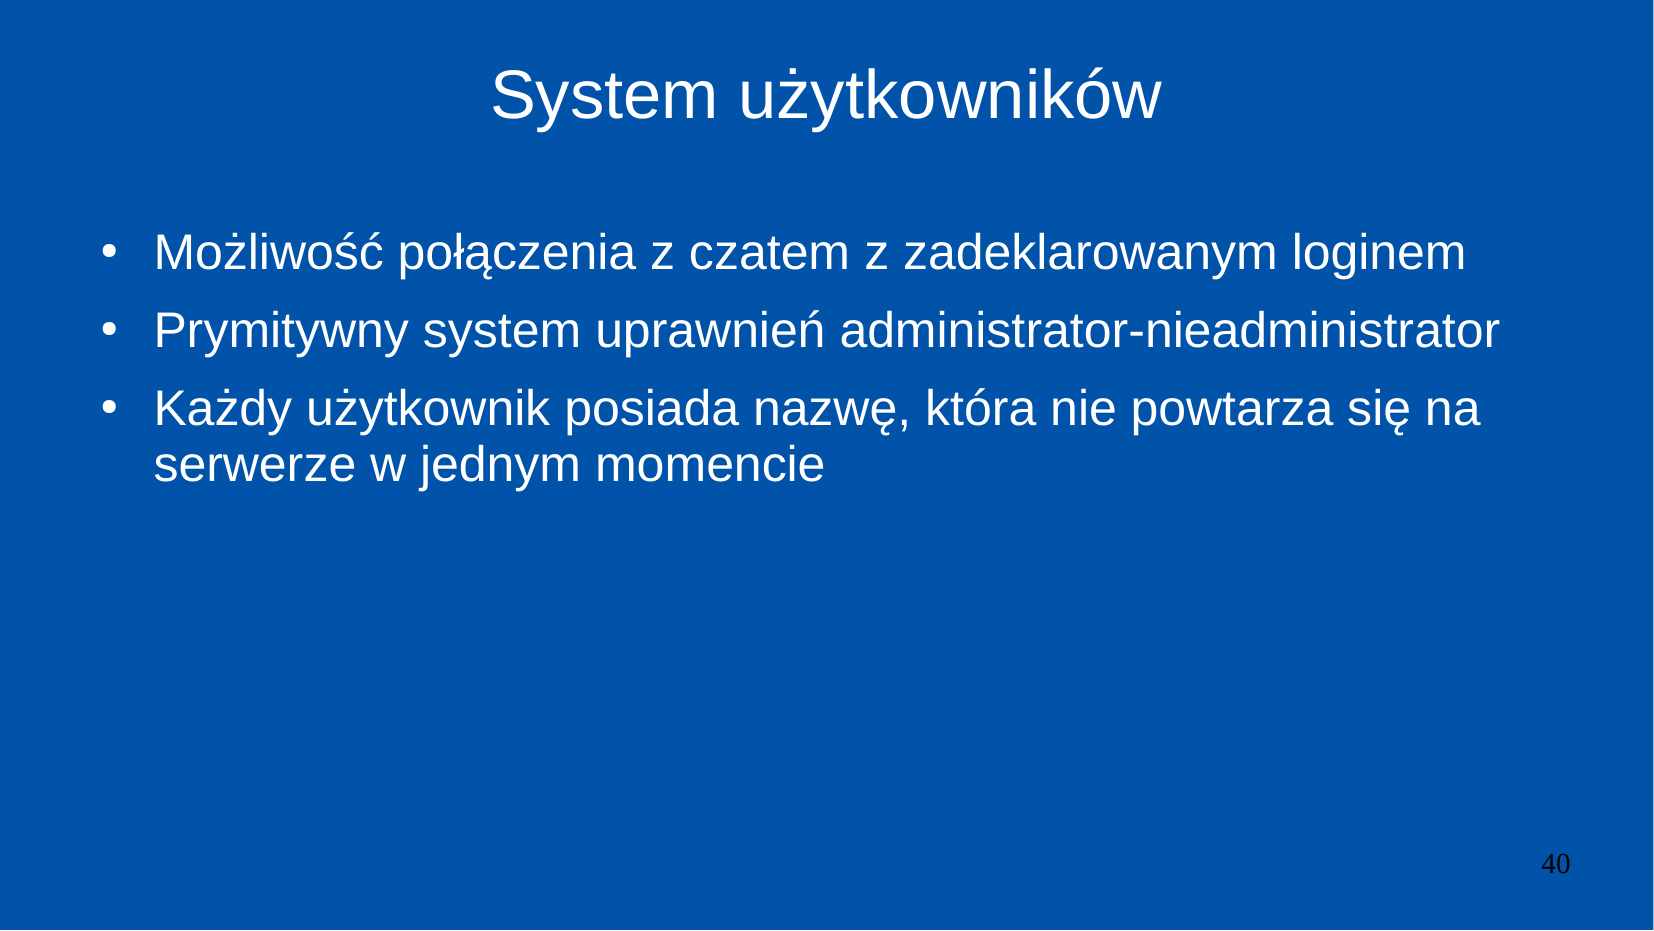

# System użytkowników
Możliwość połączenia z czatem z zadeklarowanym loginem
Prymitywny system uprawnień administrator-nieadministrator
Każdy użytkownik posiada nazwę, która nie powtarza się na serwerze w jednym momencie
40